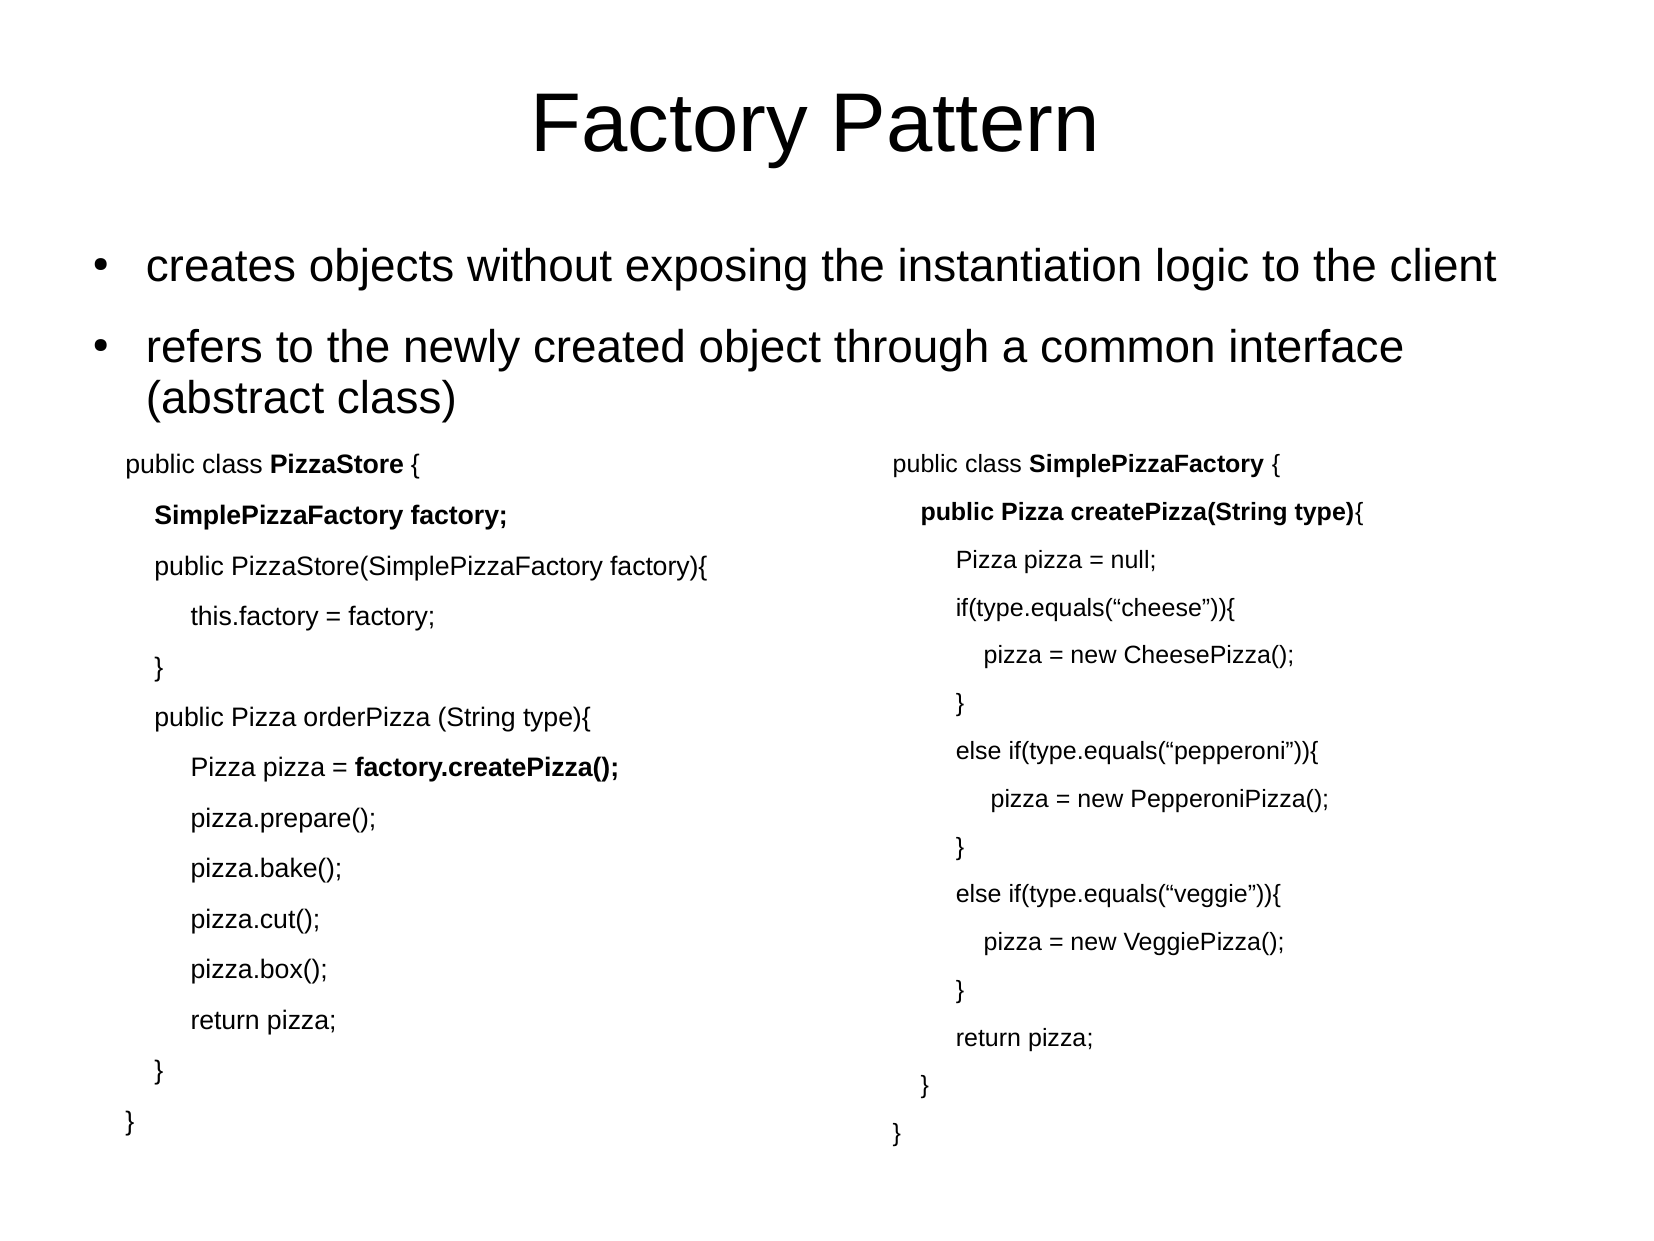

# Factory Pattern
creates objects without exposing the instantiation logic to the client
refers to the newly created object through a common interface (abstract class)
public class PizzaStore {
 SimplePizzaFactory factory;
 public PizzaStore(SimplePizzaFactory factory){
 this.factory = factory;
 }
 public Pizza orderPizza (String type){
 Pizza pizza = factory.createPizza();
 pizza.prepare();
 pizza.bake();
 pizza.cut();
 pizza.box();
 return pizza;
 }
}
public class SimplePizzaFactory {
 public Pizza createPizza(String type){
 Pizza pizza = null;
 if(type.equals(“cheese”)){
 pizza = new CheesePizza();
 }
 else if(type.equals(“pepperoni”)){
 pizza = new PepperoniPizza();
 }
 else if(type.equals(“veggie”)){
 pizza = new VeggiePizza();
 }
 return pizza;
 }
}